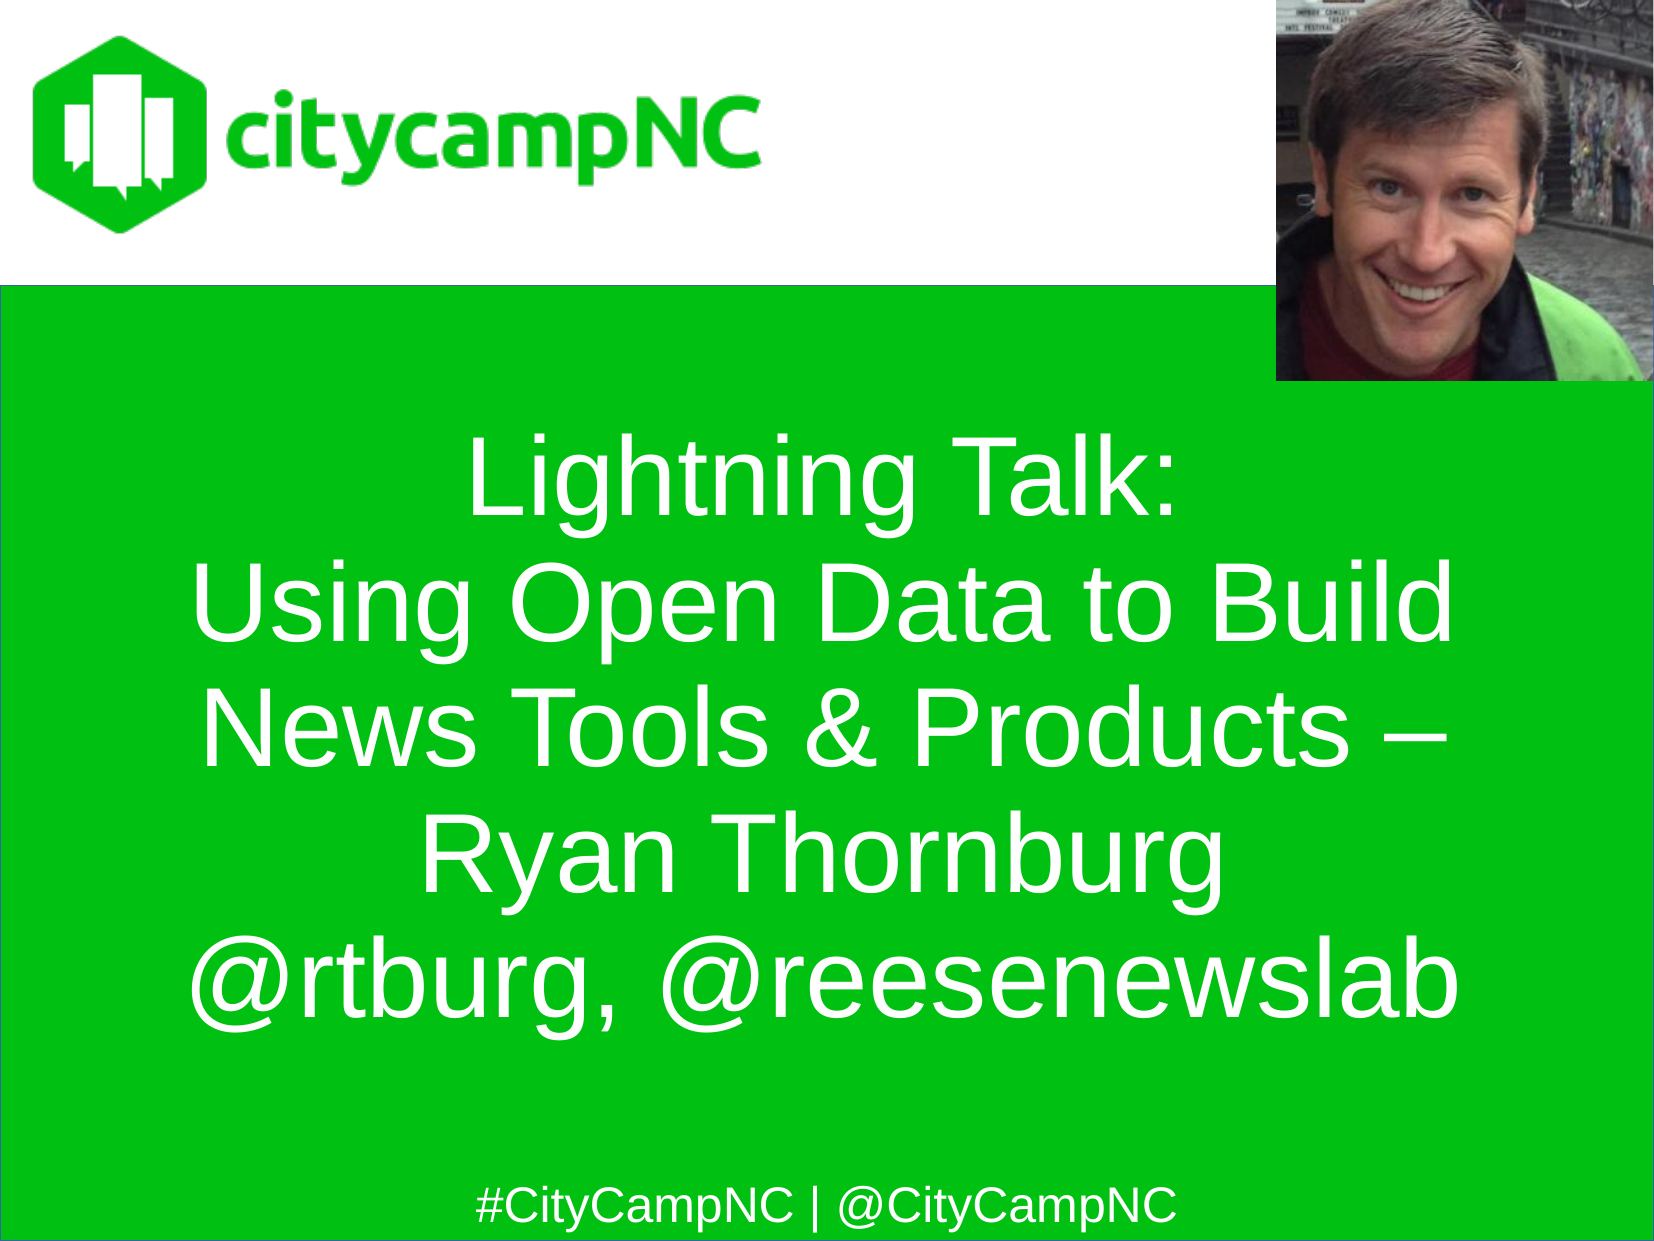

# Lightning Talk:
Using Open Data to Build News Tools & Products – Ryan Thornburg
@rtburg, @reesenewslab